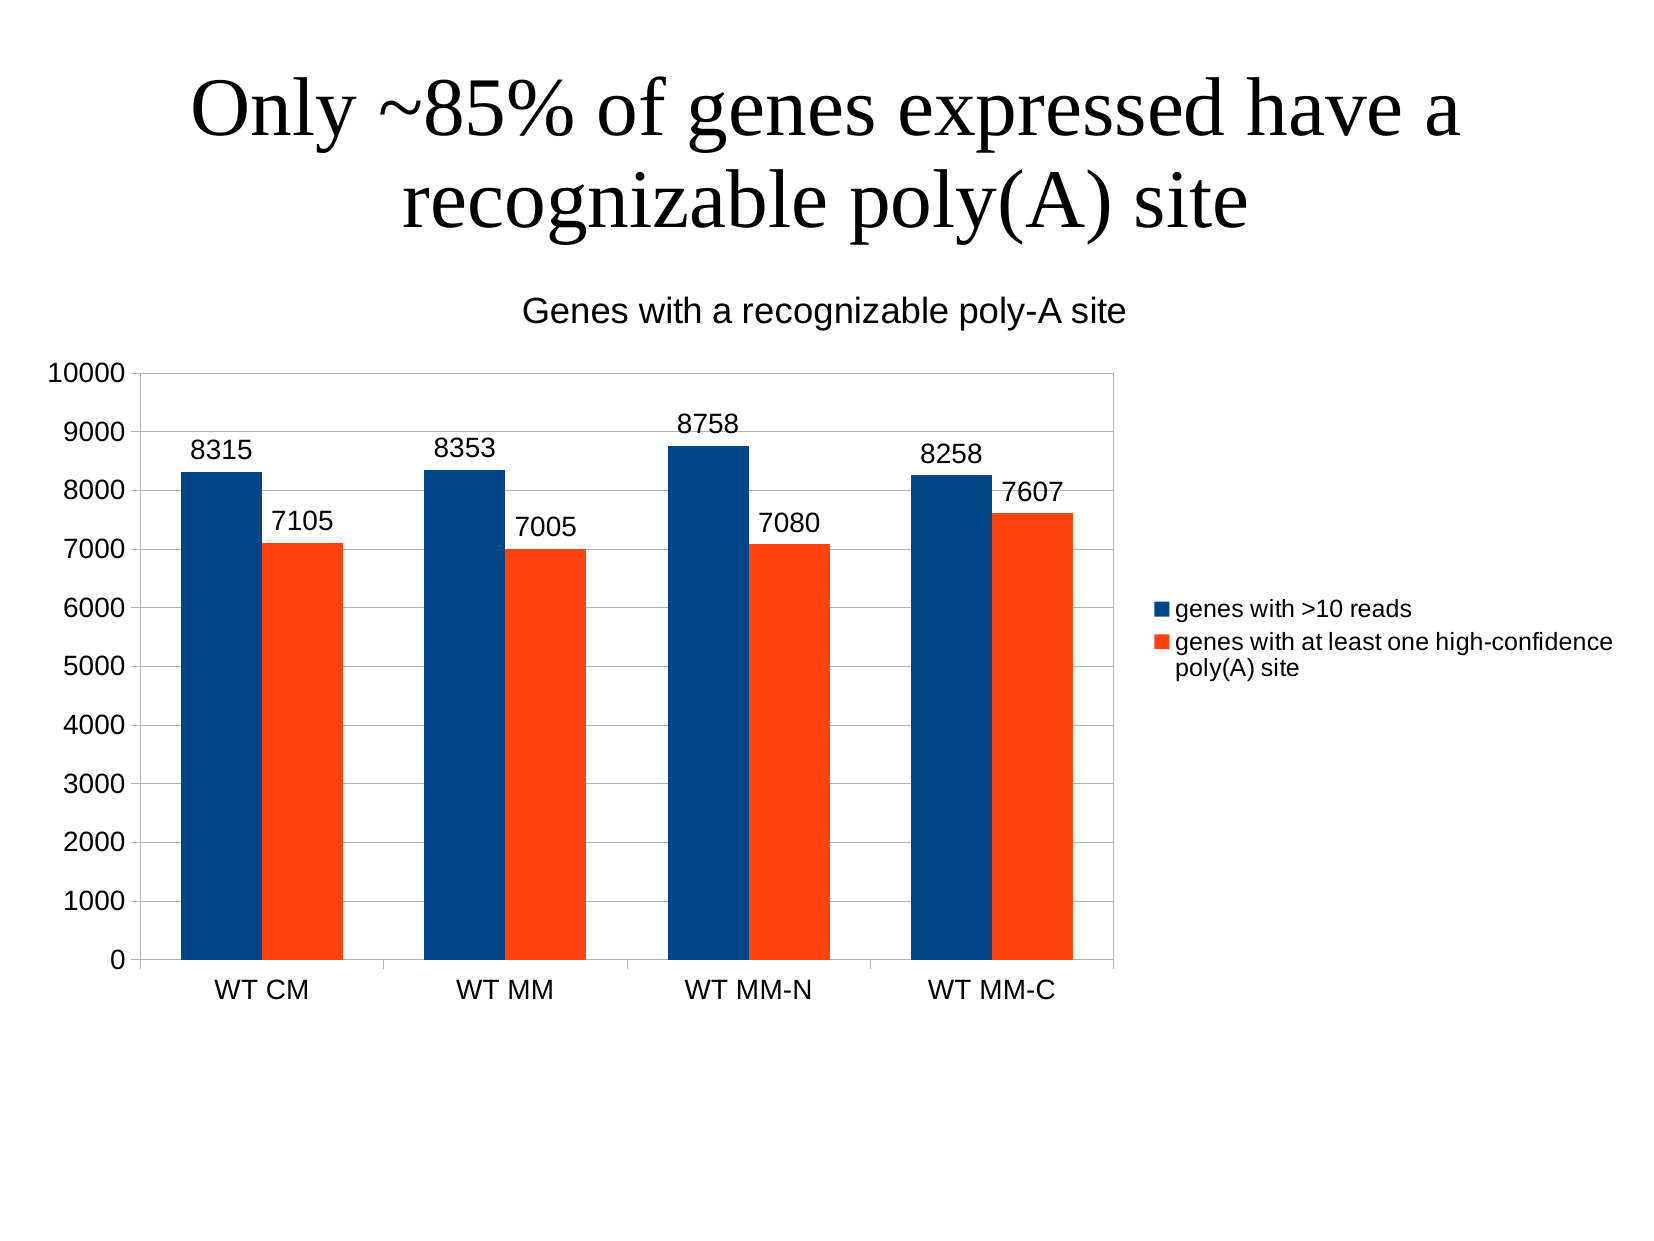

# Only ~85% of genes expressed have a recognizable poly(A) site
### Chart: Genes with a recognizable poly-A site
| Category | genes with >10 reads | genes with at least one high-confidence poly(A) site |
|---|---|---|
| WT CM | 8315.0 | 7105.0 |
| WT MM | 8353.0 | 7005.0 |
| WT MM-N | 8758.0 | 7080.0 |
| WT MM-C | 8258.0 | 7607.0 |